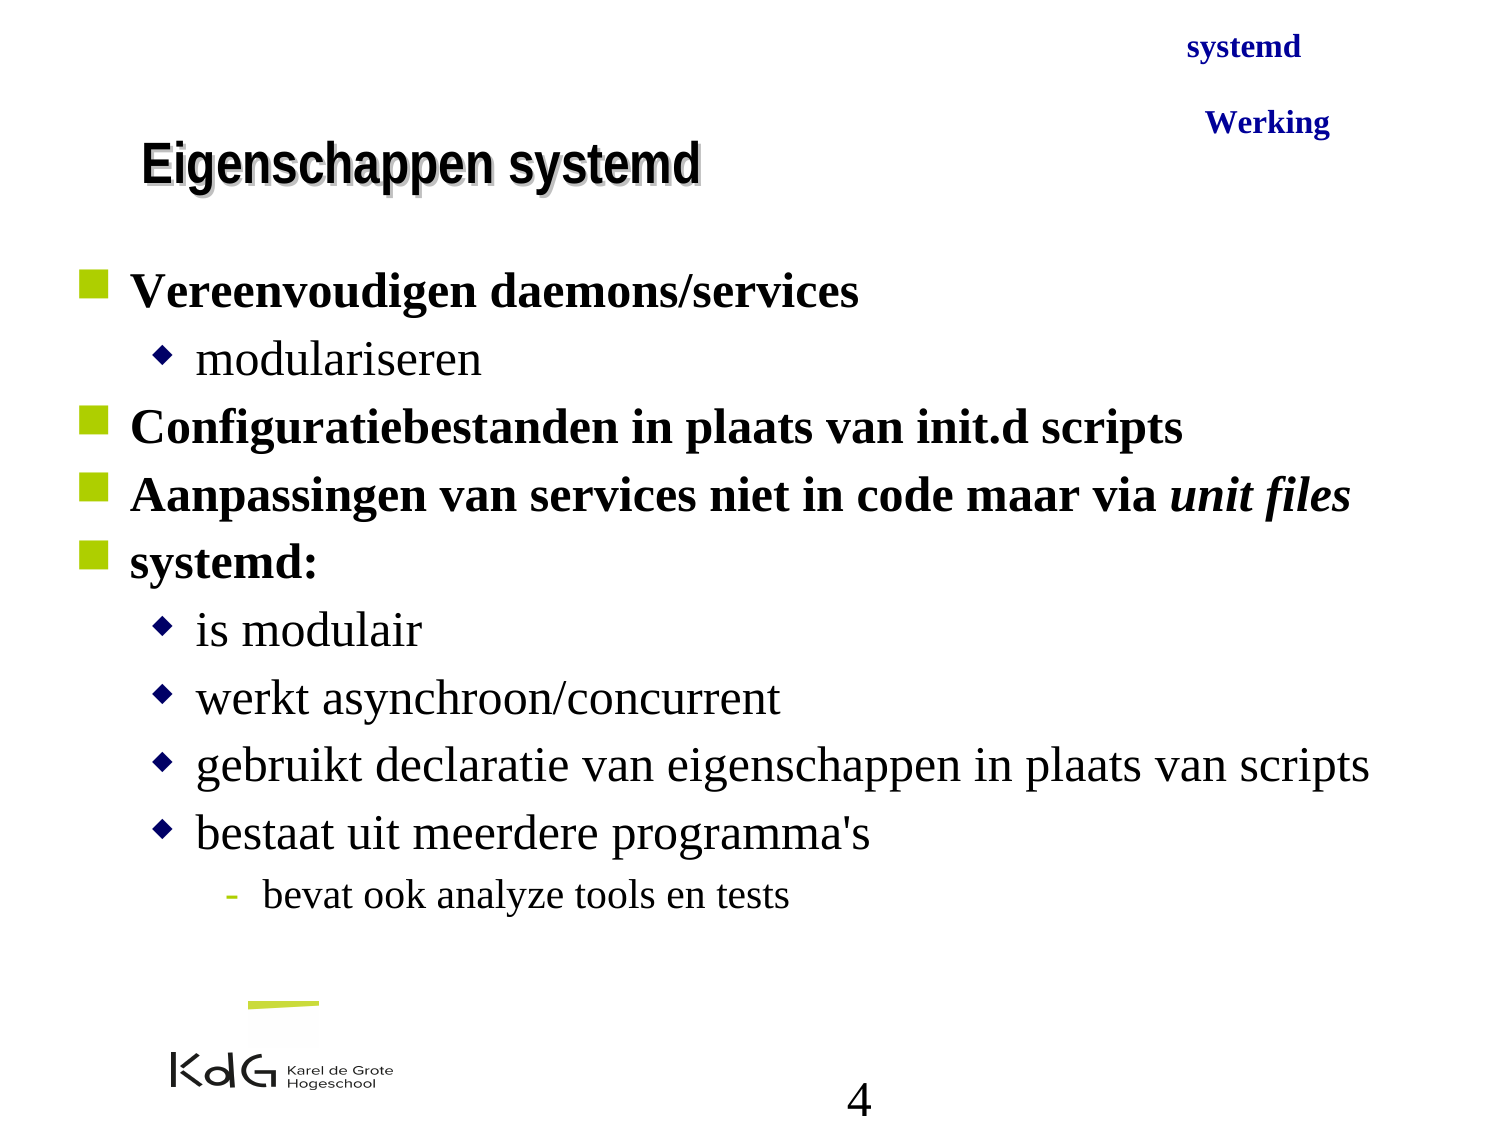

# Eigenschappen systemd
Werking
Vereenvoudigen daemons/services
modulariseren
Configuratiebestanden in plaats van init.d scripts
Aanpassingen van services niet in code maar via unit files
systemd:
is modulair
werkt asynchroon/concurrent
gebruikt declaratie van eigenschappen in plaats van scripts
bestaat uit meerdere programma's
bevat ook analyze tools en tests